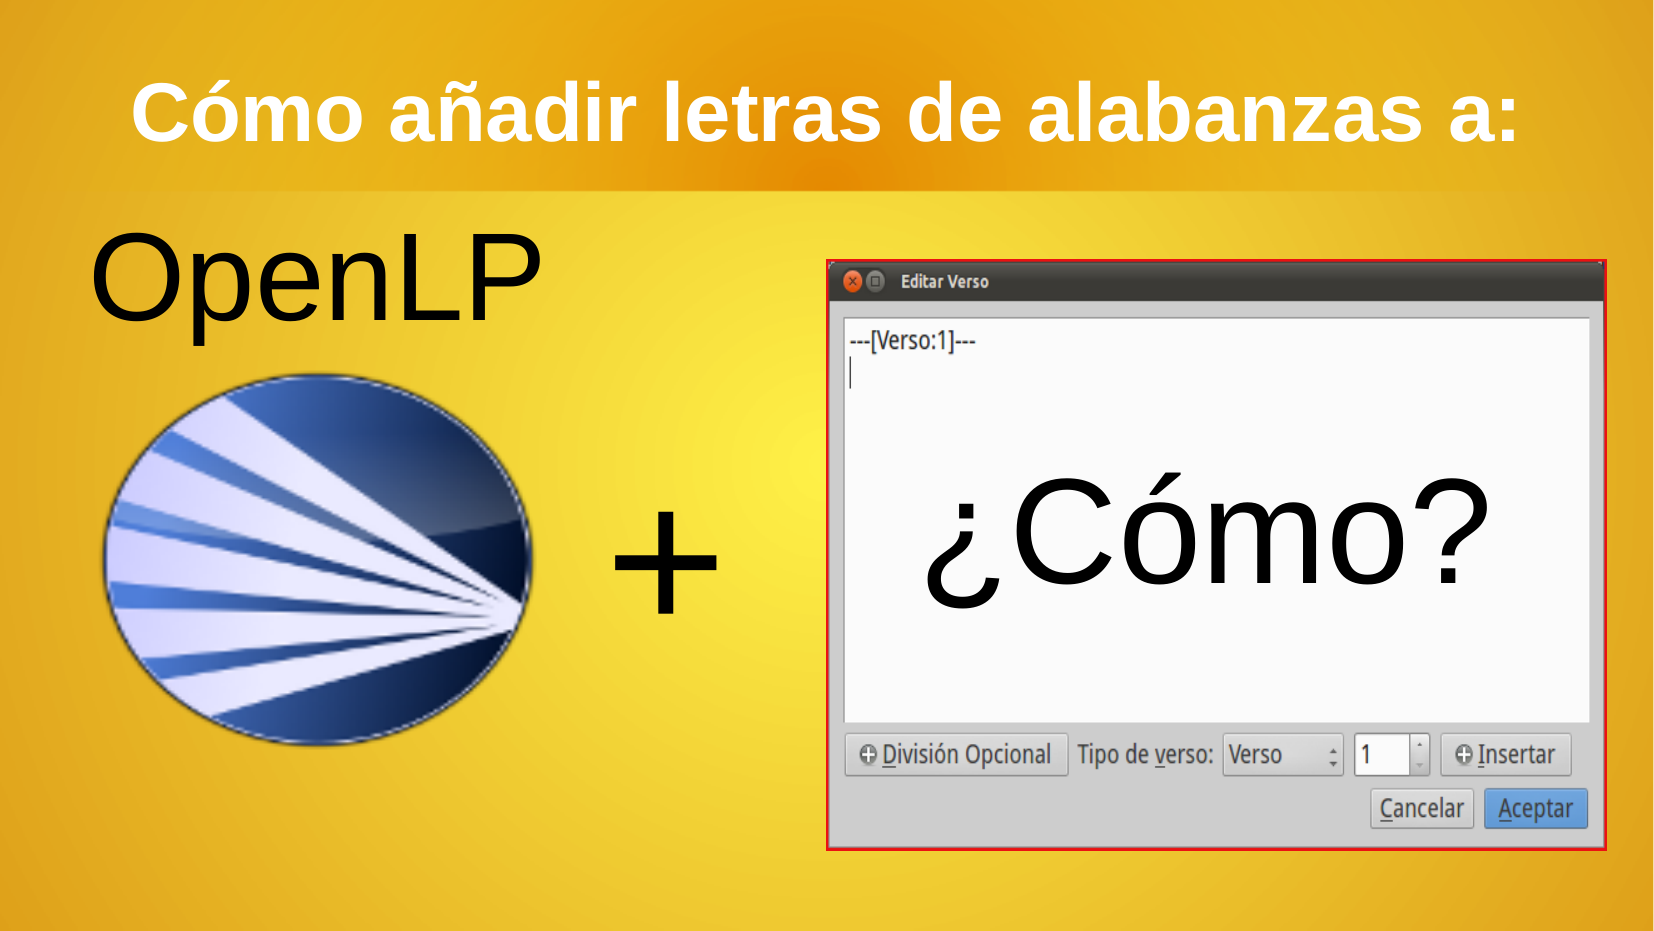

# Cómo añadir letras de alabanzas a:
OpenLP
+
¿Cómo?